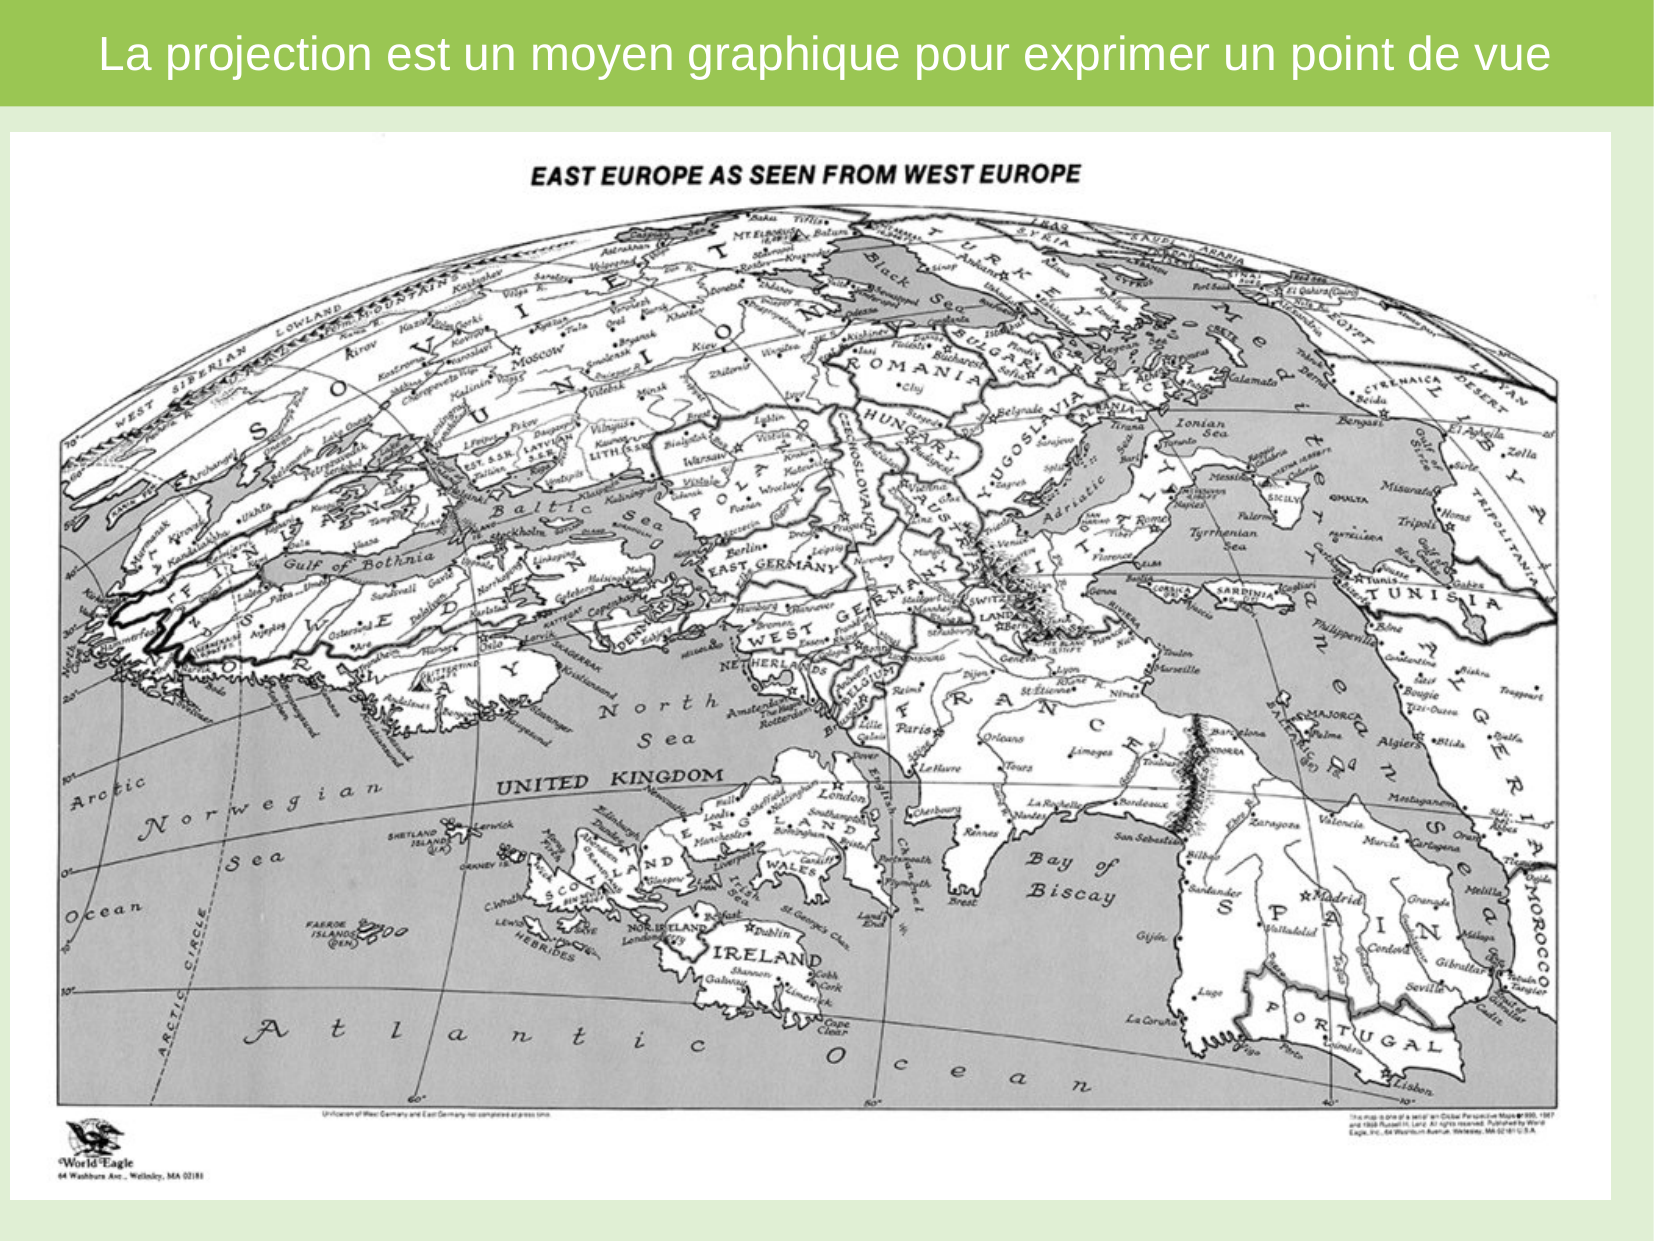

# La projection est un moyen graphique pour exprimer un point de vue